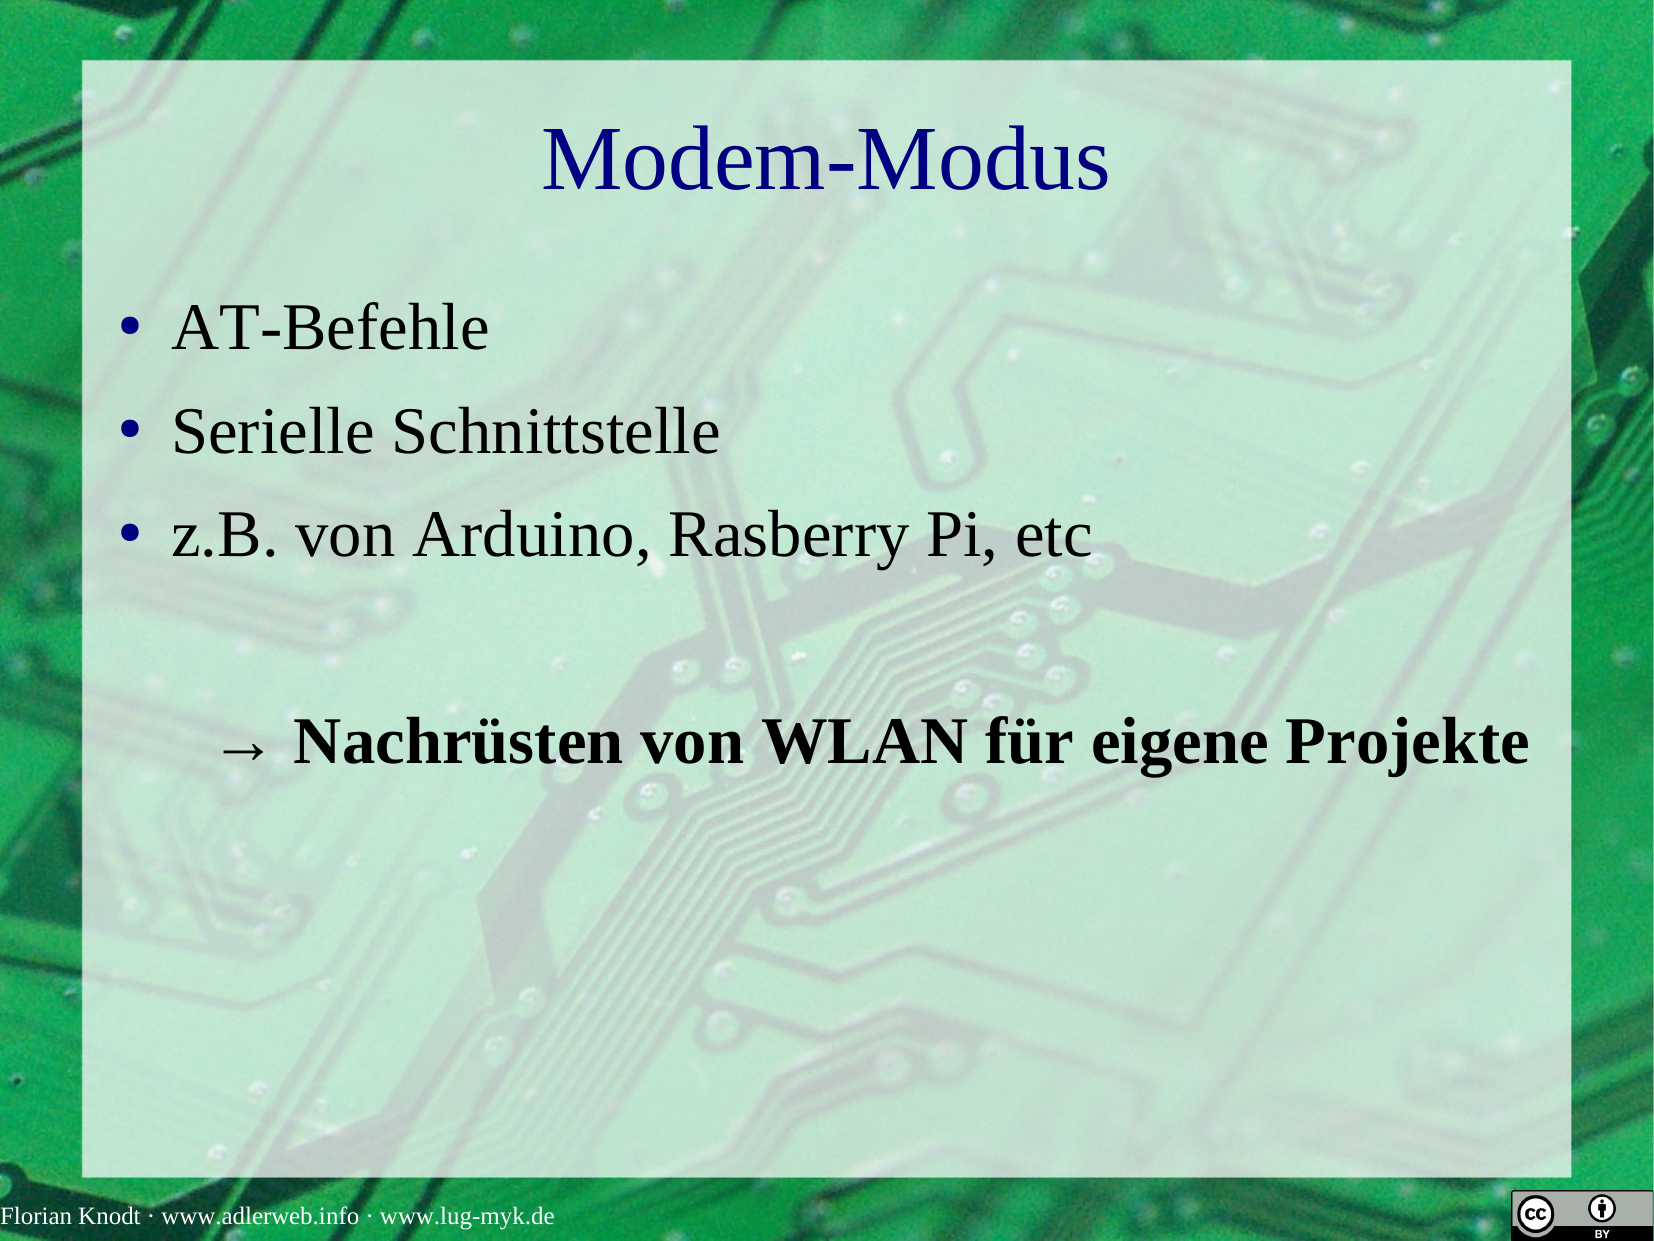

# Modem-Modus
AT-Befehle
Serielle Schnittstelle
z.B. von Arduino, Rasberry Pi, etc
→ Nachrüsten von WLAN für eigene Projekte